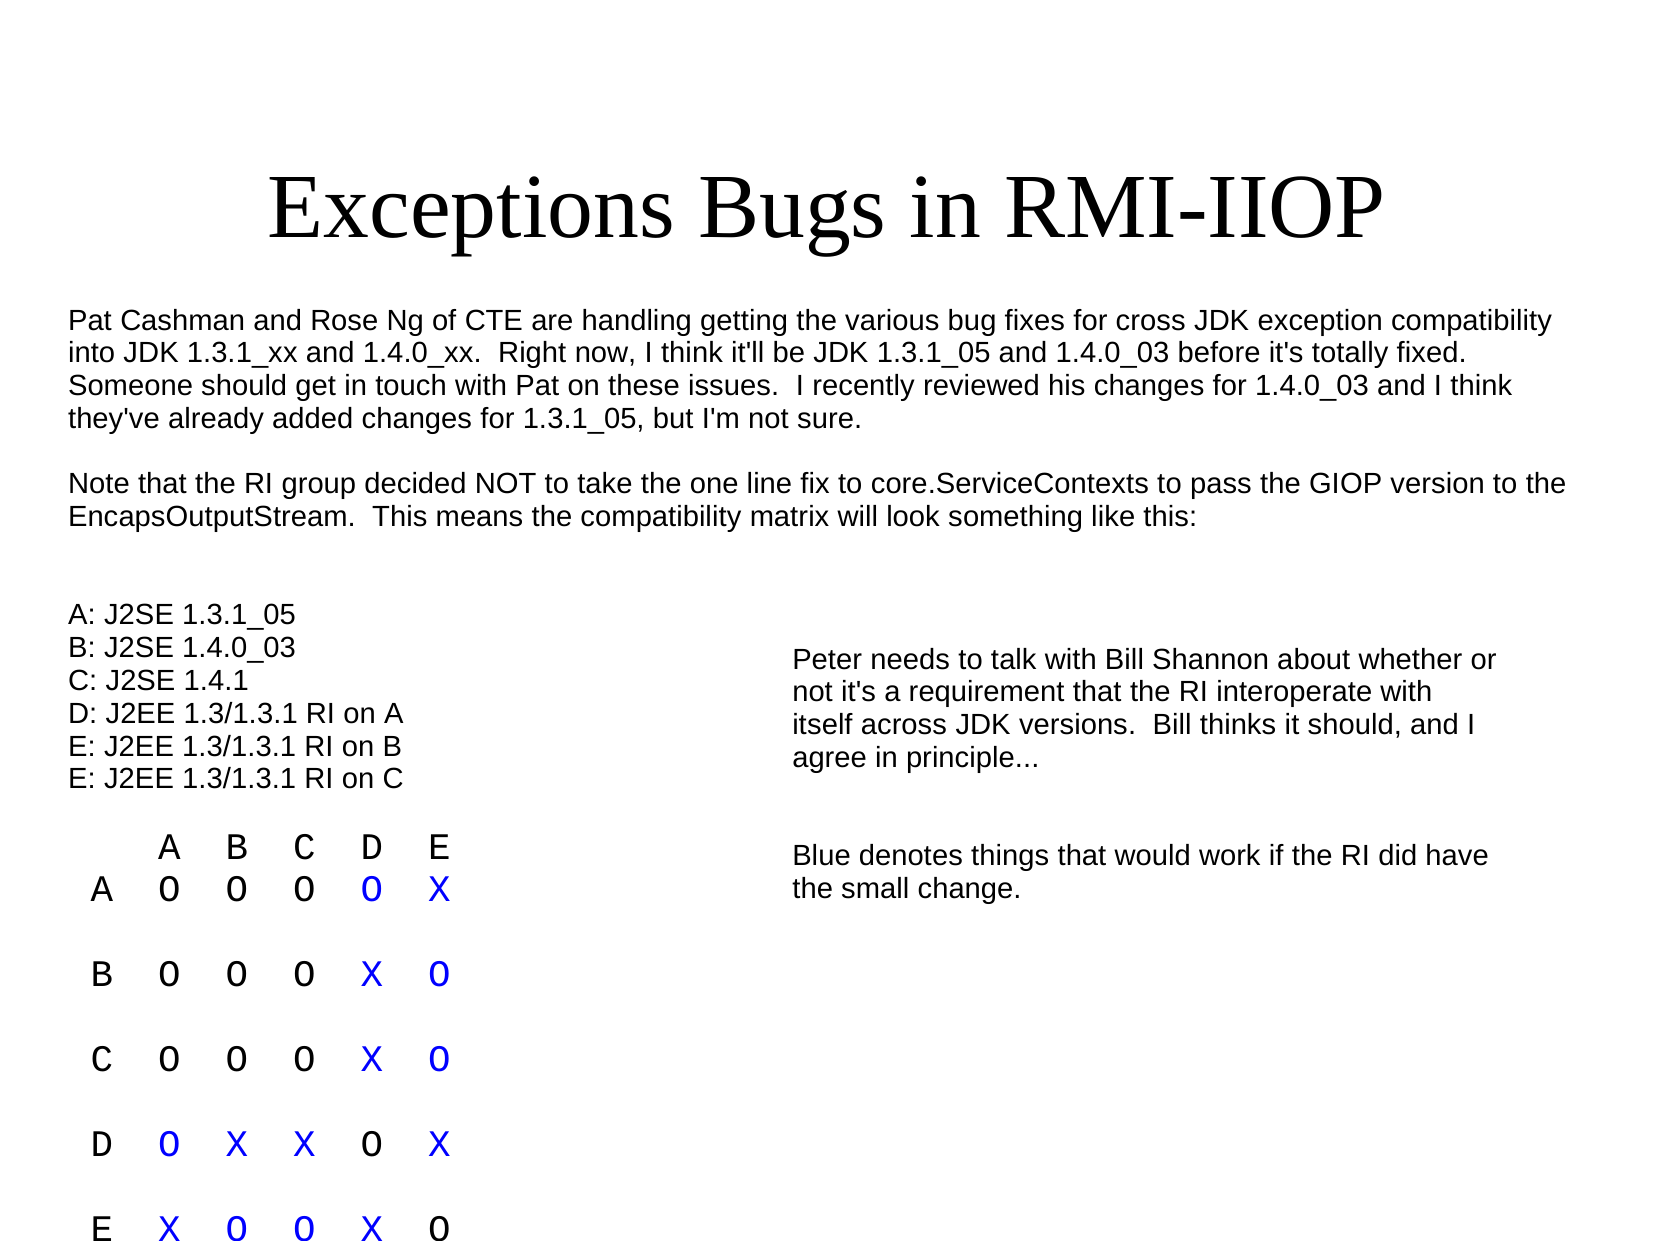

# Exceptions Bugs in RMI-IIOP
Pat Cashman and Rose Ng of CTE are handling getting the various bug fixes for cross JDK exception compatibility into JDK 1.3.1_xx and 1.4.0_xx. Right now, I think it'll be JDK 1.3.1_05 and 1.4.0_03 before it's totally fixed. Someone should get in touch with Pat on these issues. I recently reviewed his changes for 1.4.0_03 and I think they've already added changes for 1.3.1_05, but I'm not sure.
Note that the RI group decided NOT to take the one line fix to core.ServiceContexts to pass the GIOP version to the EncapsOutputStream. This means the compatibility matrix will look something like this:
A: J2SE 1.3.1_05
B: J2SE 1.4.0_03
C: J2SE 1.4.1
D: J2EE 1.3/1.3.1 RI on A
E: J2EE 1.3/1.3.1 RI on B
E: J2EE 1.3/1.3.1 RI on C
 A B C D E
 A O O O O X
 B O O O X O
 C O O O X O
 D O X X O X
 E X O O X O
Peter needs to talk with Bill Shannon about whether or not it's a requirement that the RI interoperate with itself across JDK versions. Bill thinks it should, and I agree in principle...
Blue denotes things that would work if the RI did have the small change.